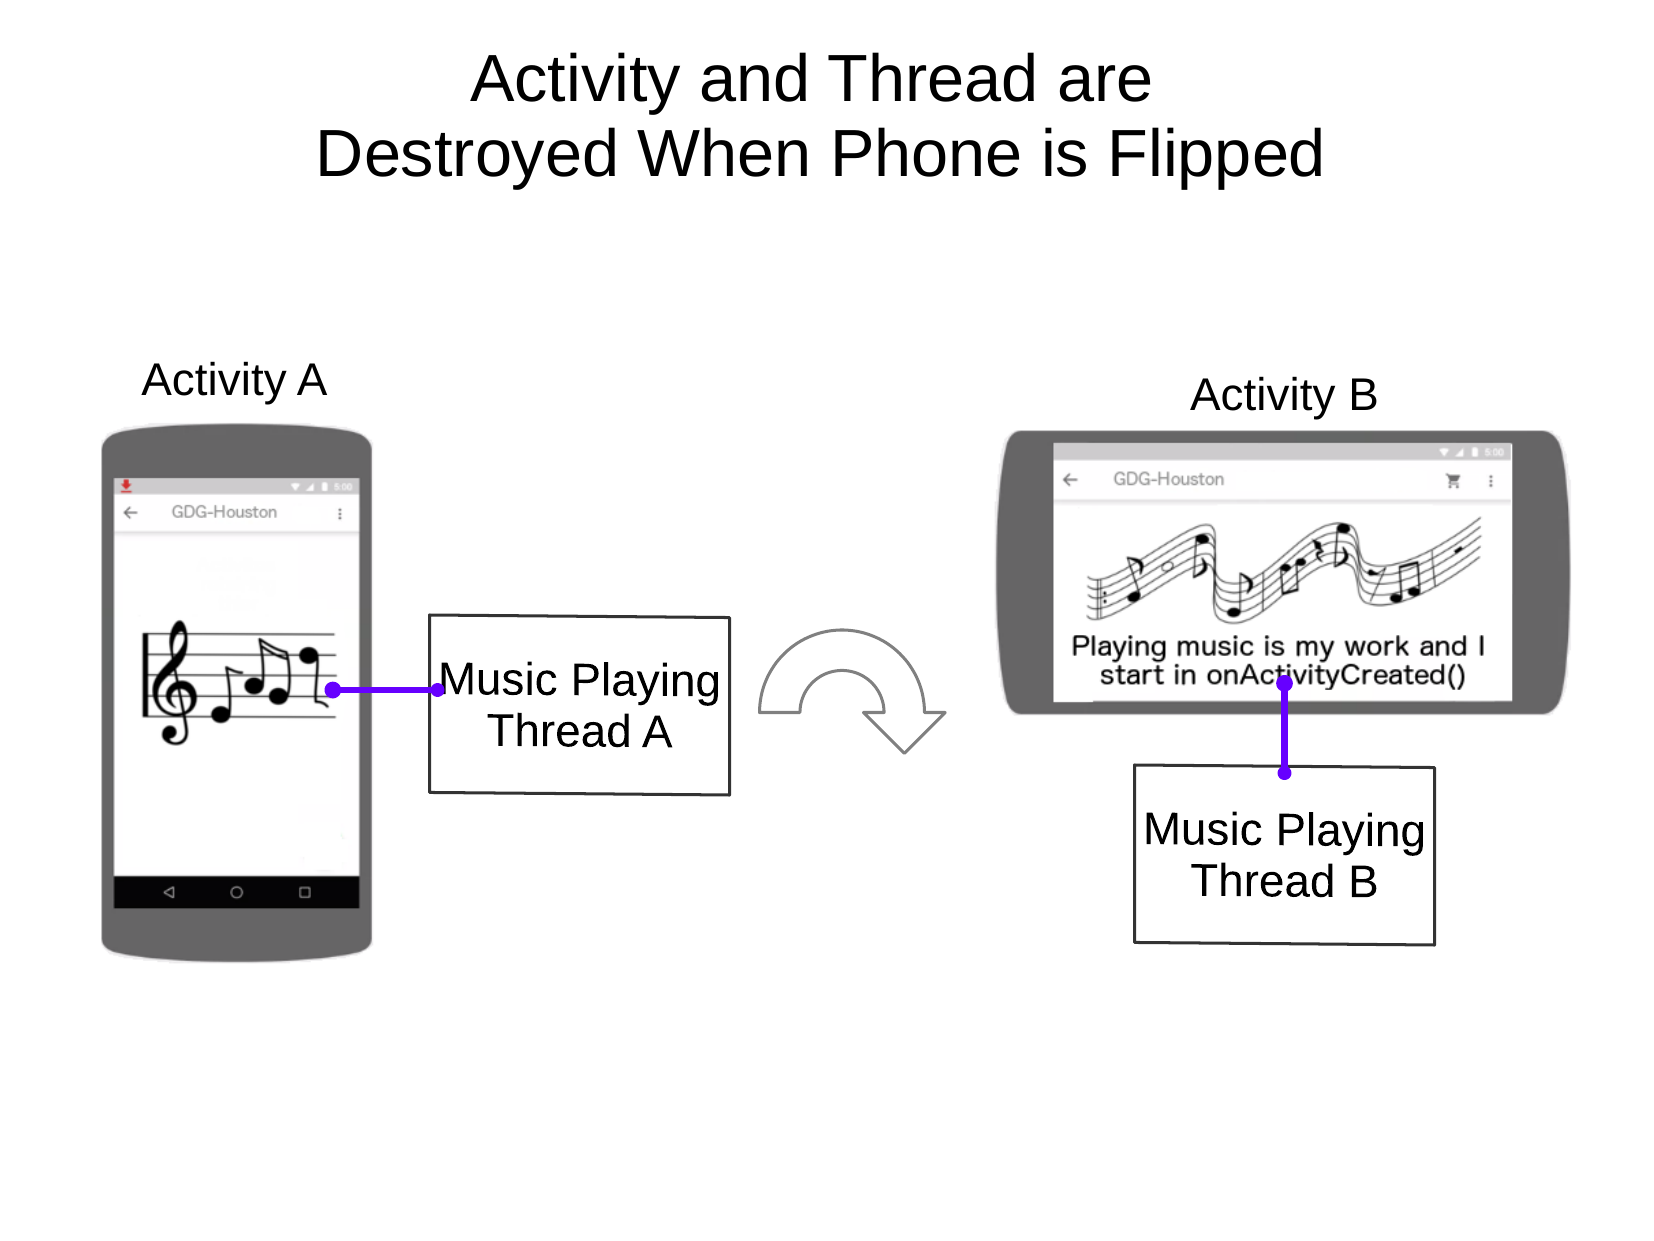

# Activity and Thread are Destroyed When Phone is Flipped
Activity A
Activity B
Music Playing
Thread A
Music Playing
Thread B